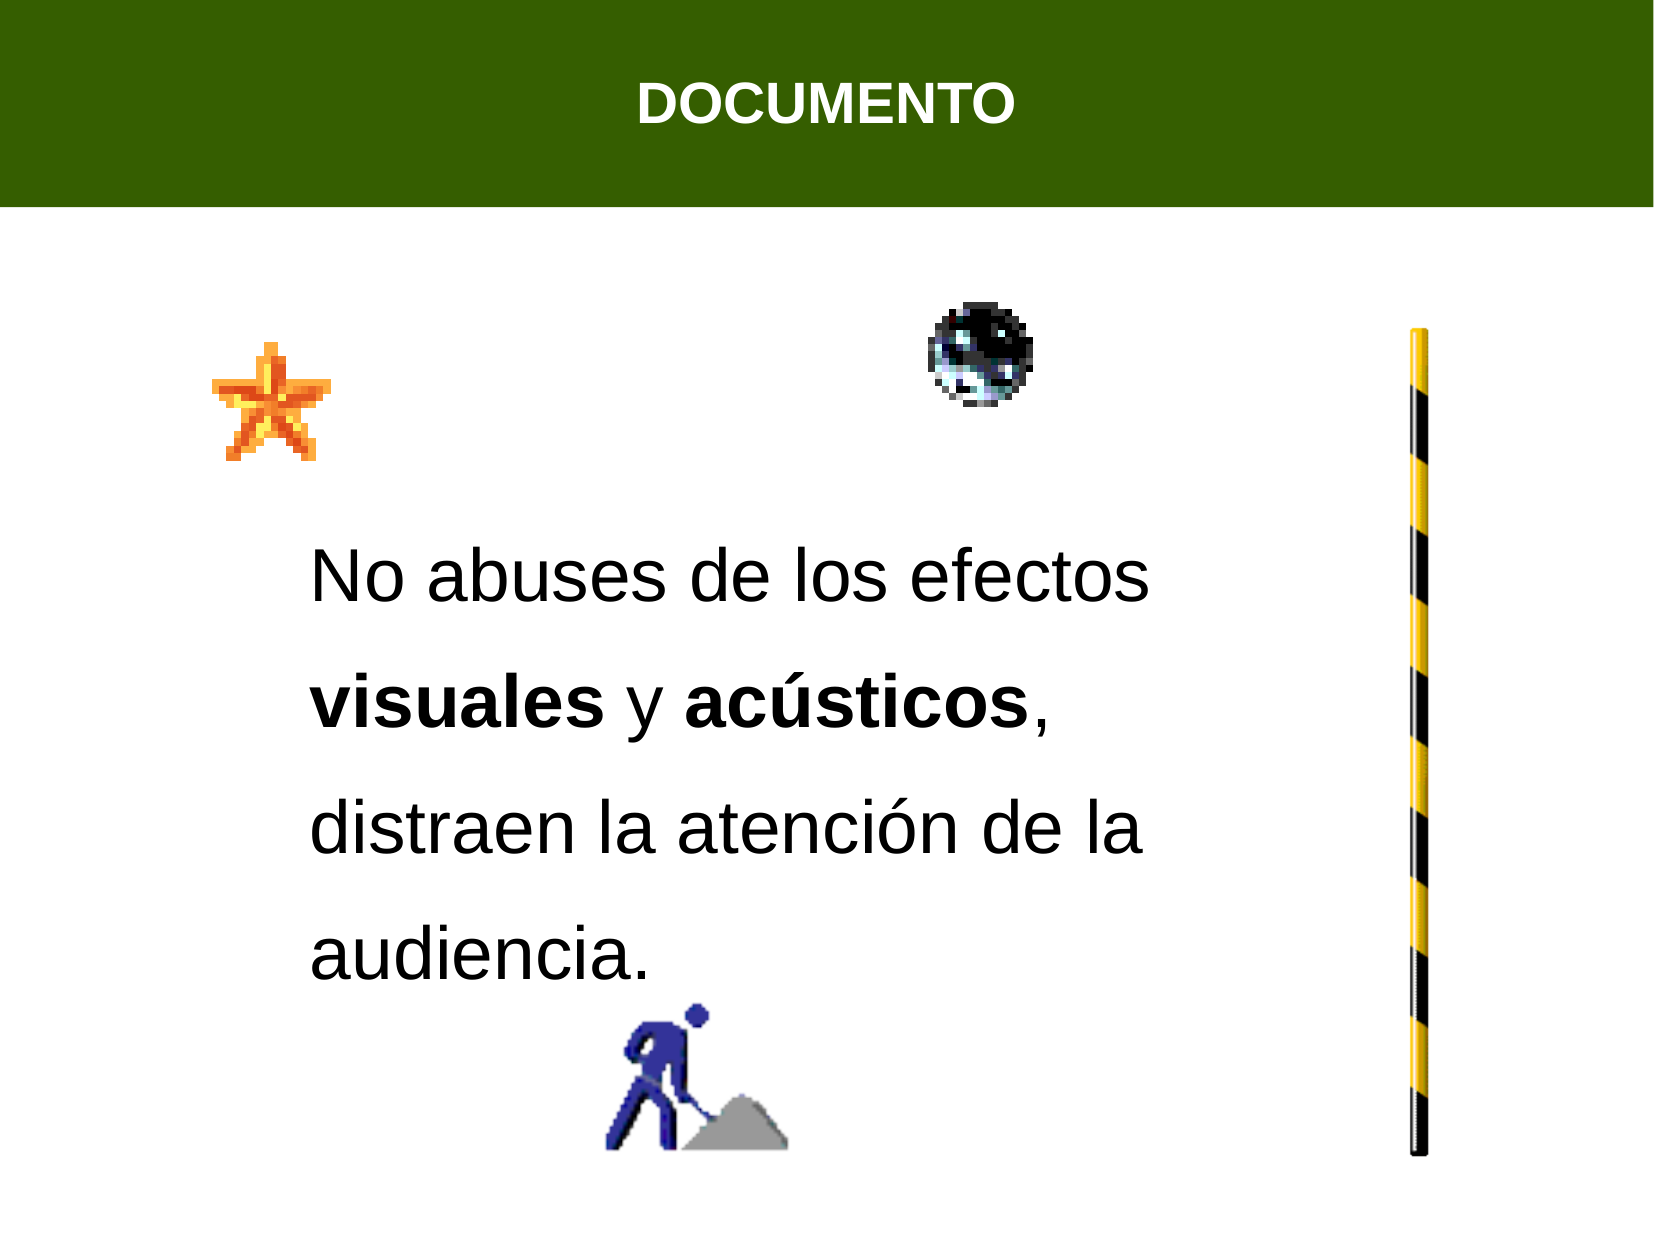

# DOCUMENTO
No abuses de los efectos visuales y acústicos, distraen la atención de la audiencia.